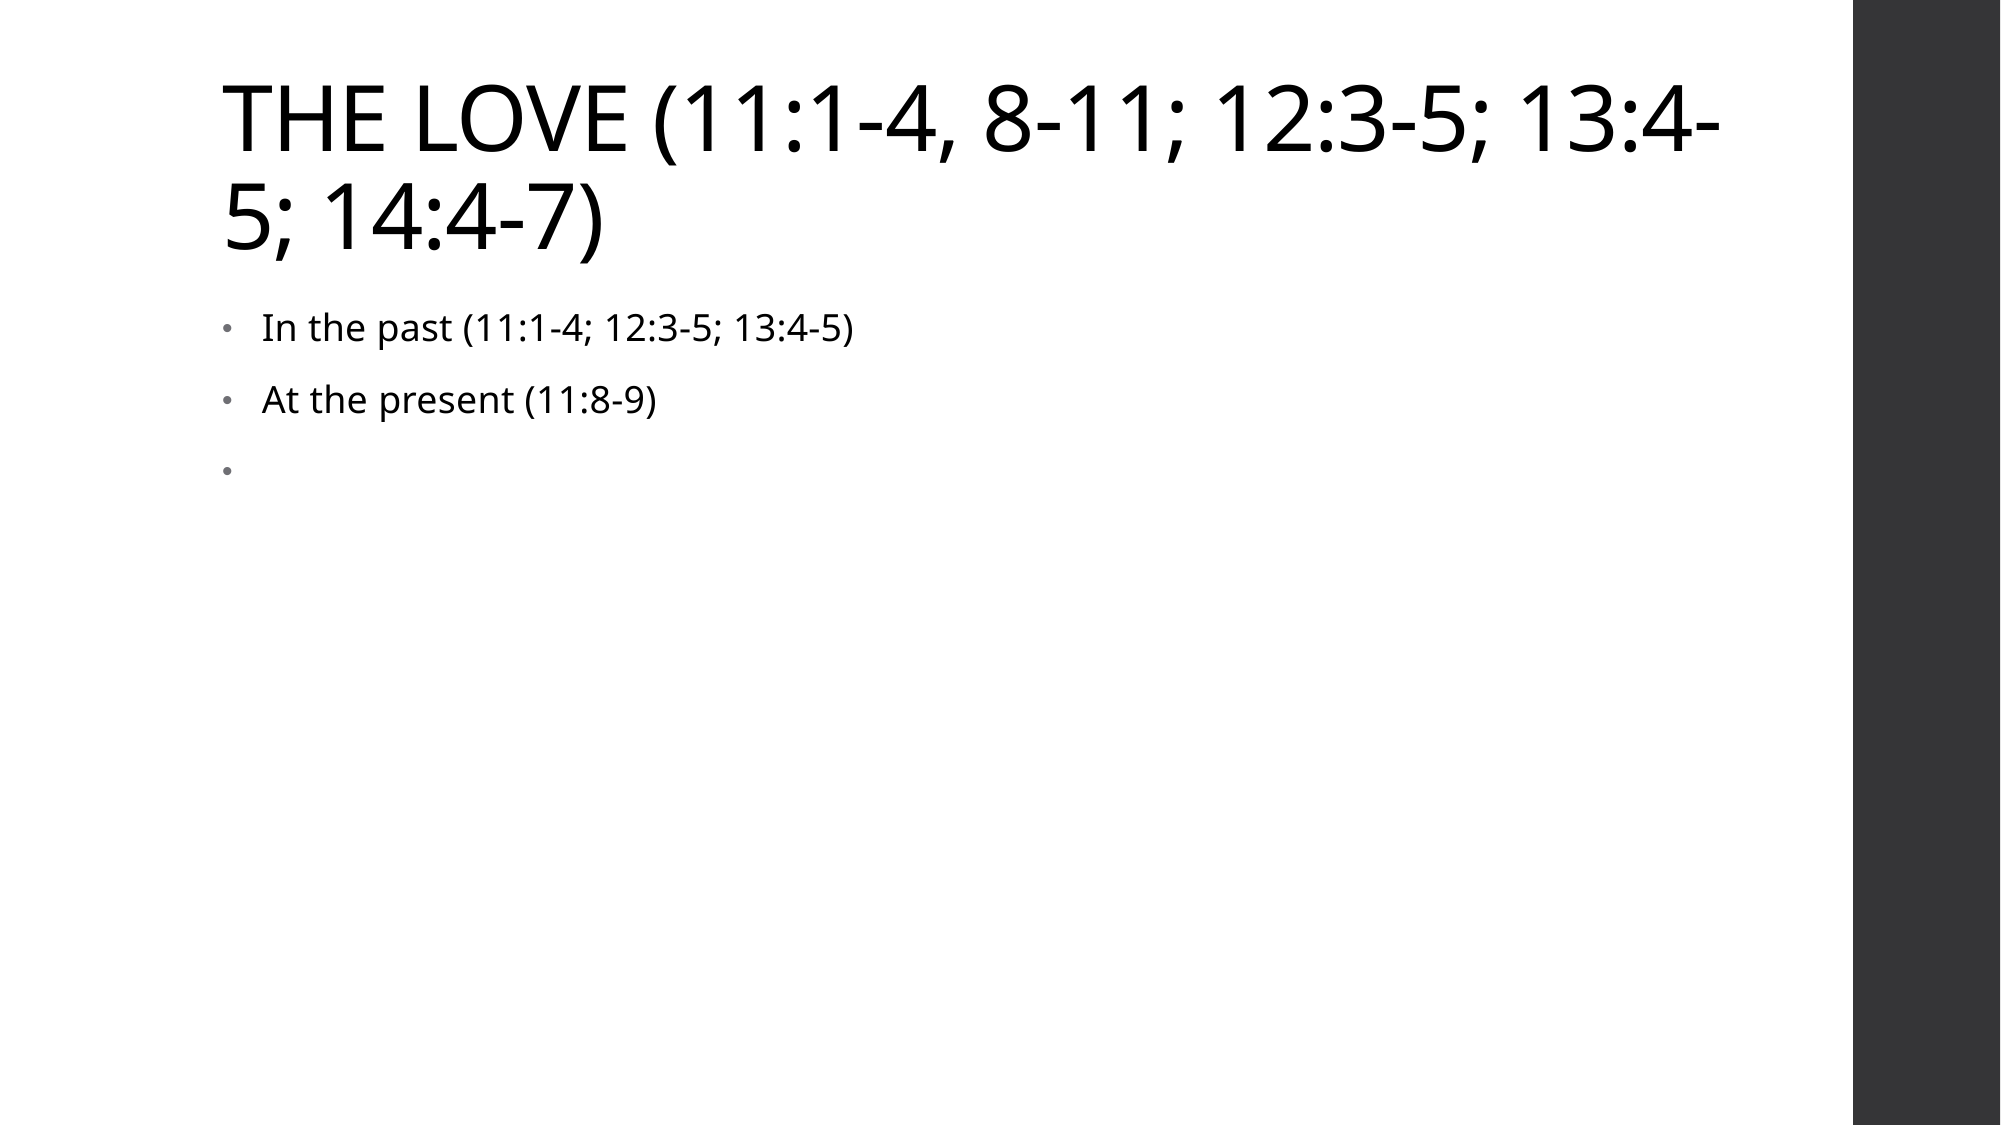

# THE LOVE (11:1-4, 8-11; 12:3-5; 13:4-5; 14:4-7)
 In the past (11:1-4; 12:3-5; 13:4-5)
 At the present (11:8-9)